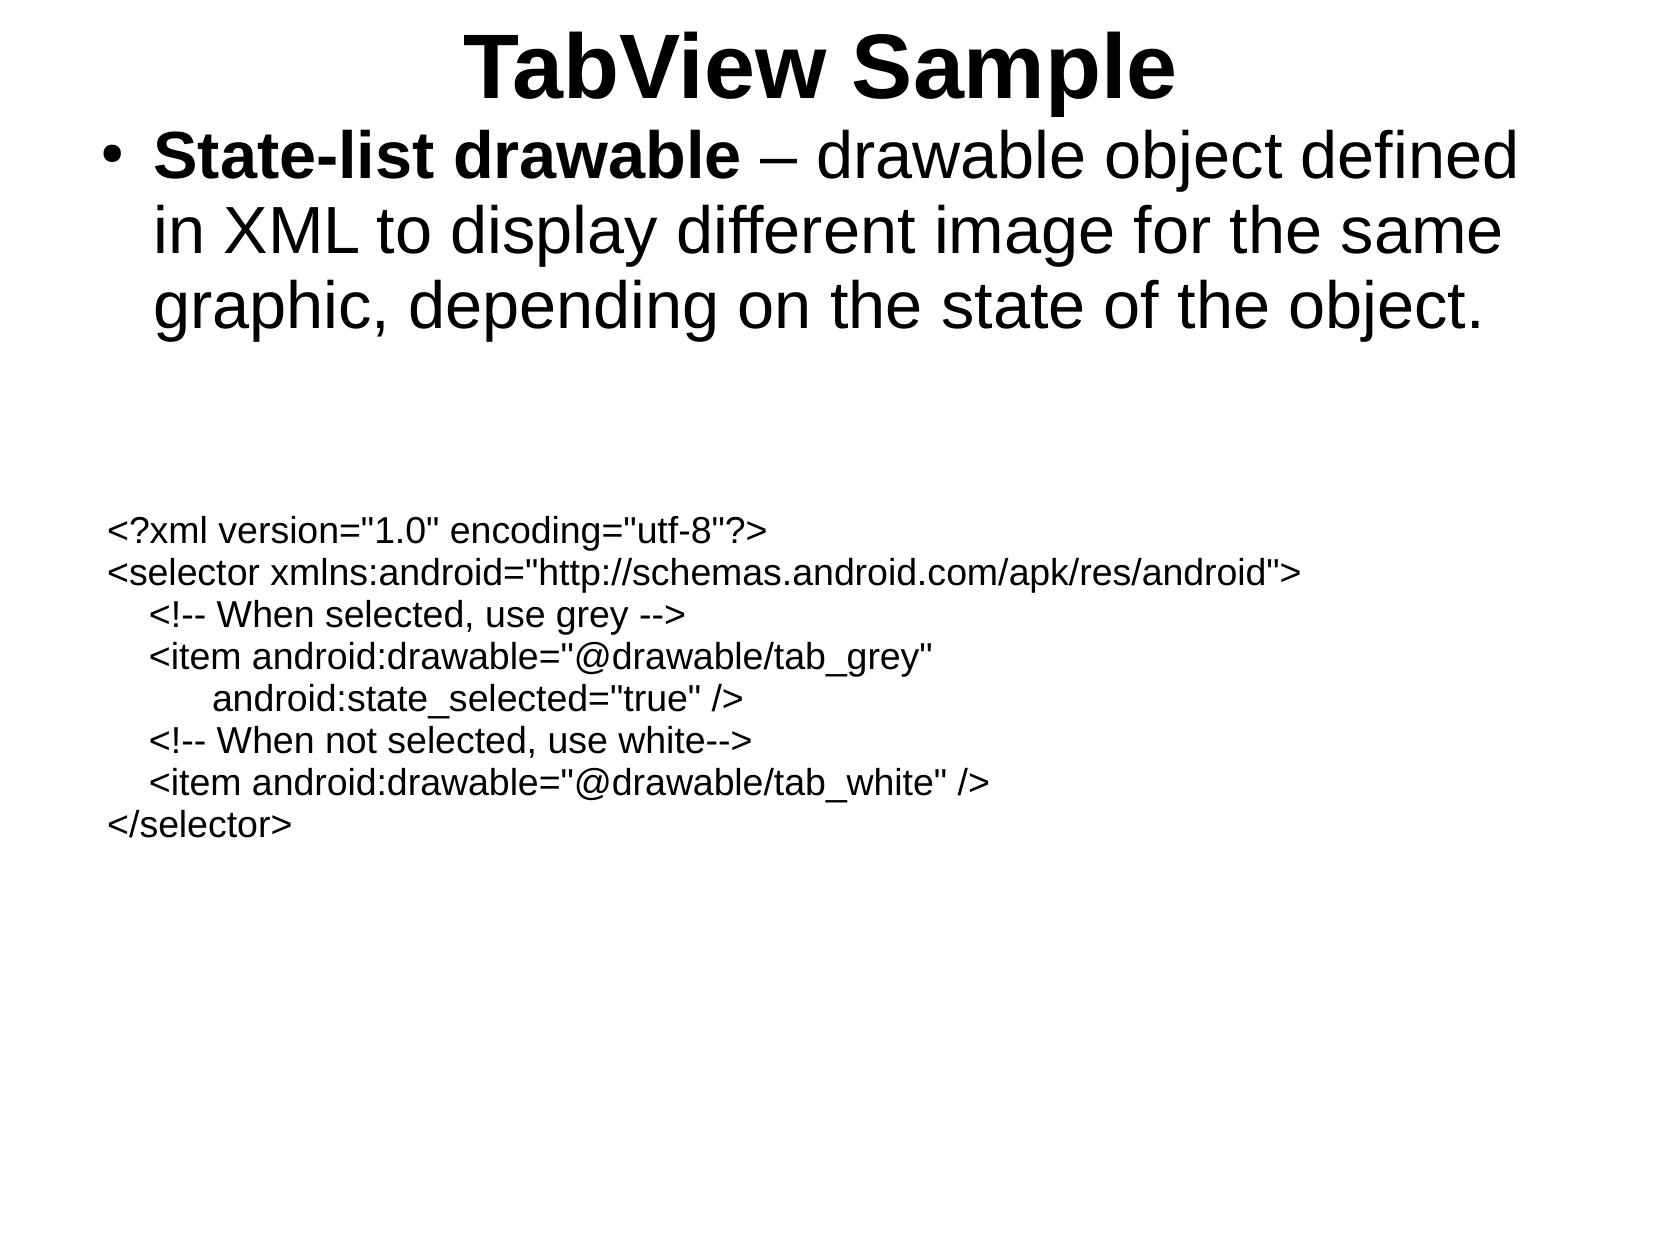

# TabView Sample
State-list drawable – drawable object defined in XML to display different image for the same graphic, depending on the state of the object.
<?xml version="1.0" encoding="utf-8"?>
<selector xmlns:android="http://schemas.android.com/apk/res/android">
 <!-- When selected, use grey -->
 <item android:drawable="@drawable/tab_grey"
 android:state_selected="true" />
 <!-- When not selected, use white-->
 <item android:drawable="@drawable/tab_white" />
</selector>